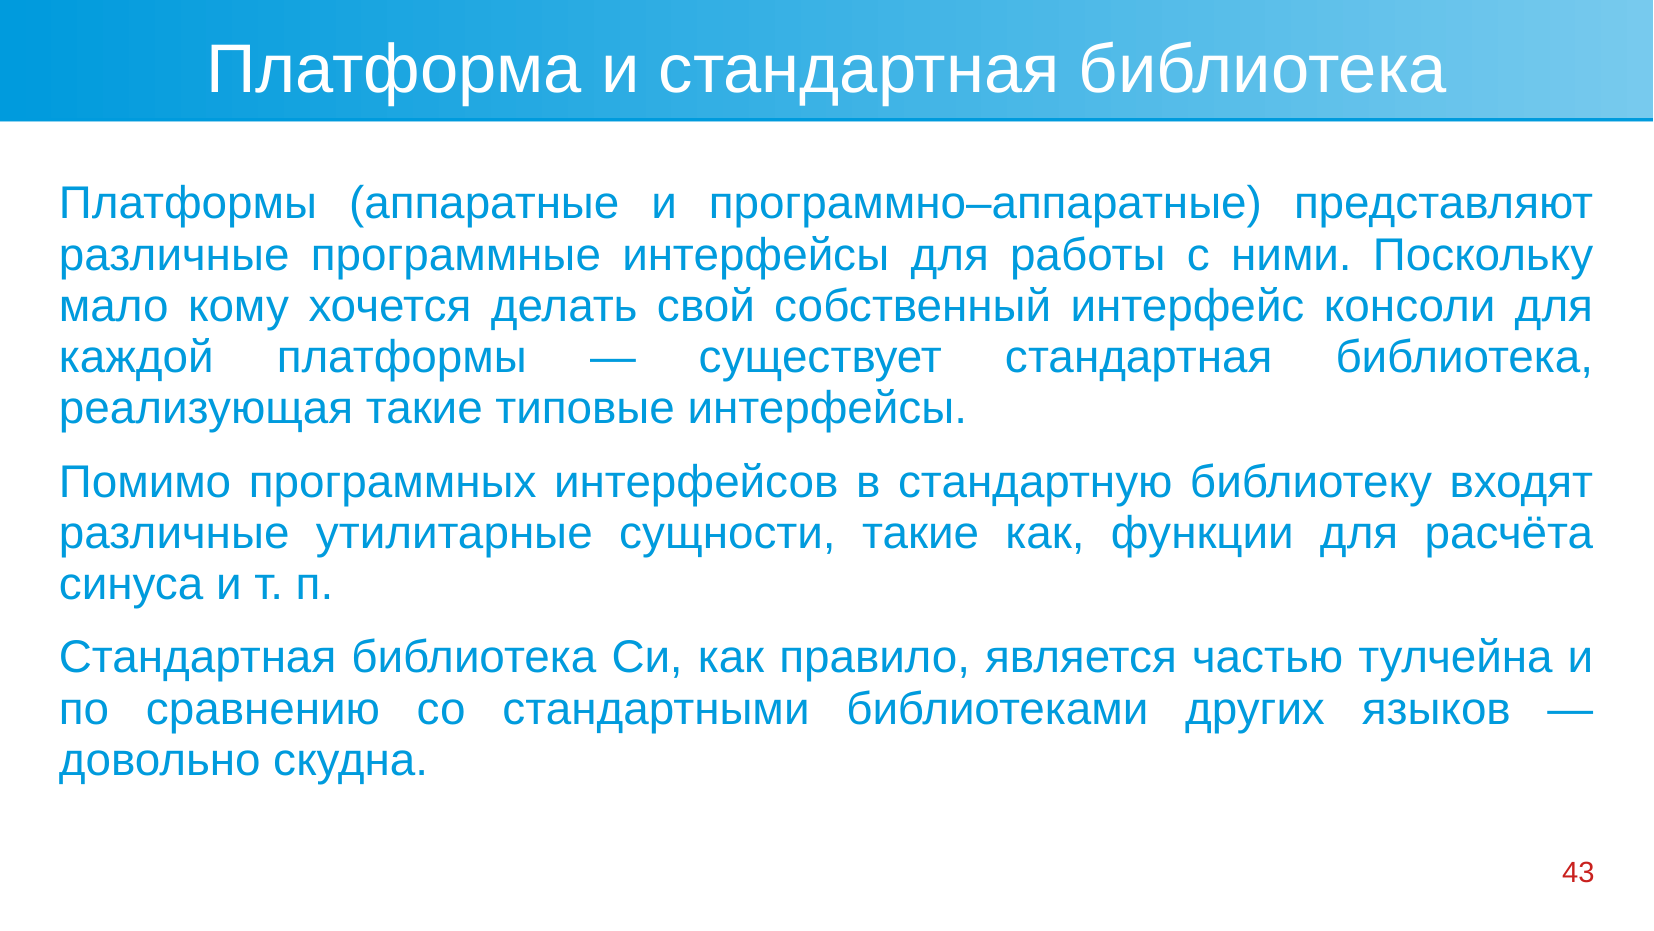

# Платформа и стандартная библиотека
Платформы (аппаратные и программно–аппаратные) представляют различные программные интерфейсы для работы с ними. Поскольку мало кому хочется делать свой собственный интерфейс консоли для каждой платформы — существует стандартная библиотека, реализующая такие типовые интерфейсы.
Помимо программных интерфейсов в стандартную библиотеку входят различные утилитарные сущности, такие как, функции для расчёта синуса и т. п.
Стандартная библиотека Си, как правило, является частью тулчейна и по сравнению со стандартными библиотеками других языков — довольно скудна.
43